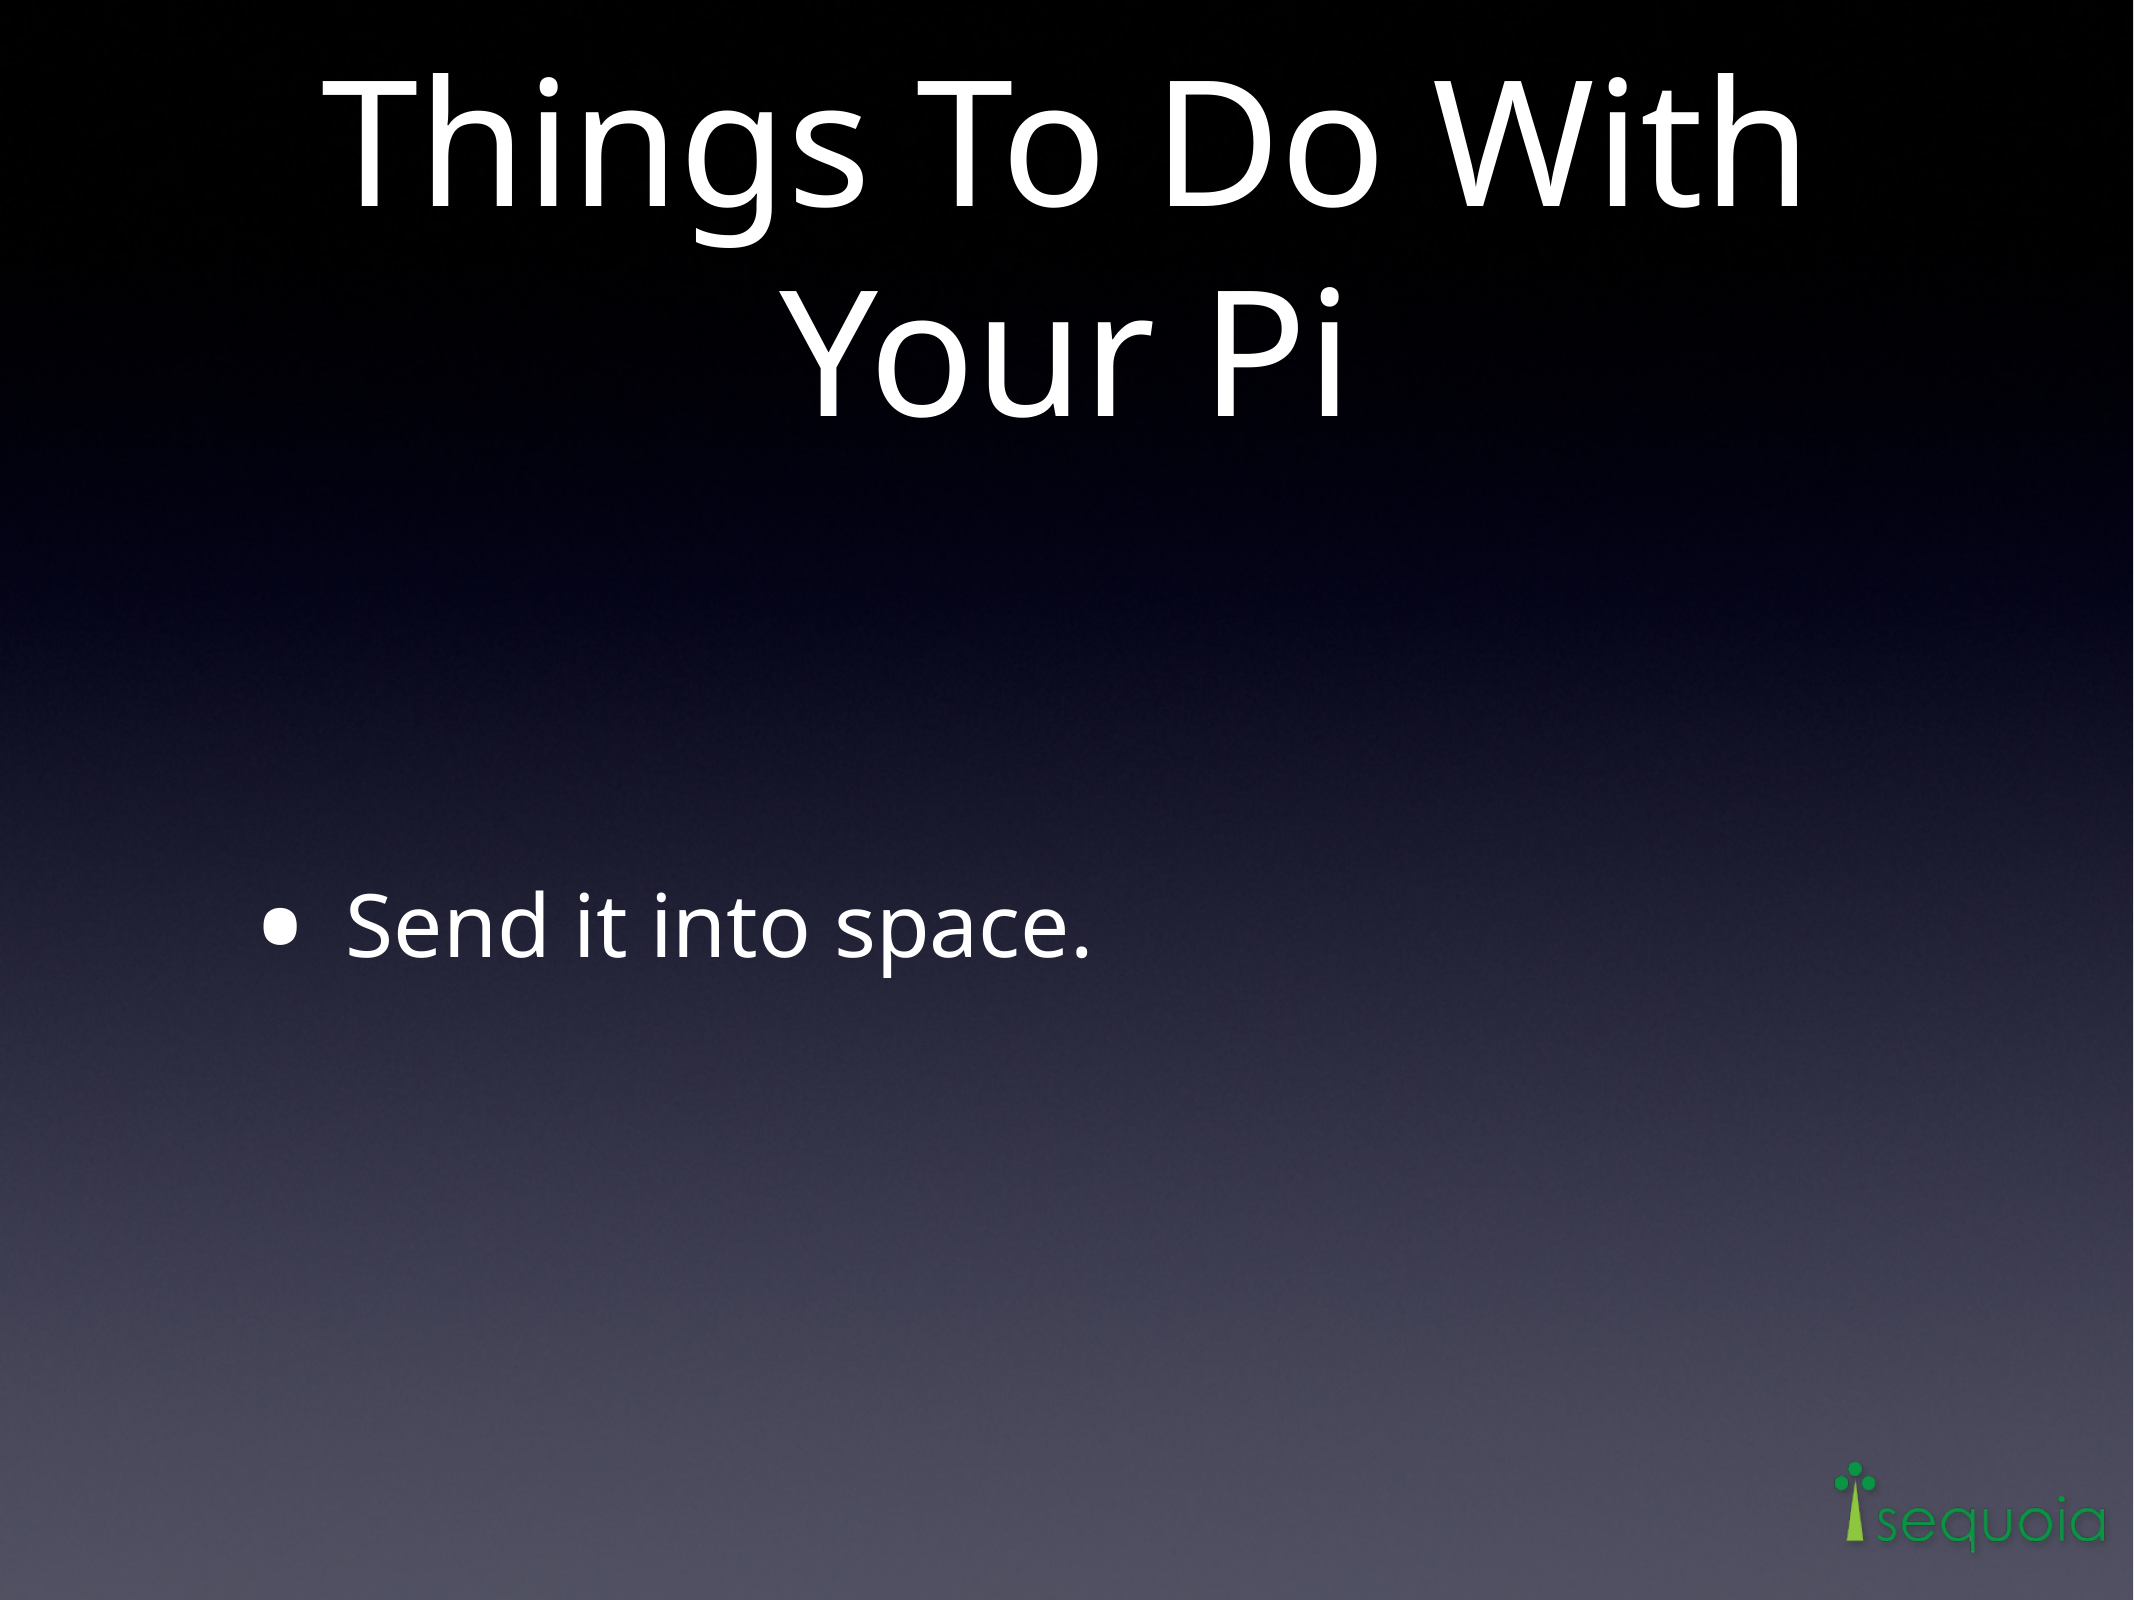

# Things To Do With Your Pi
Send it into space.